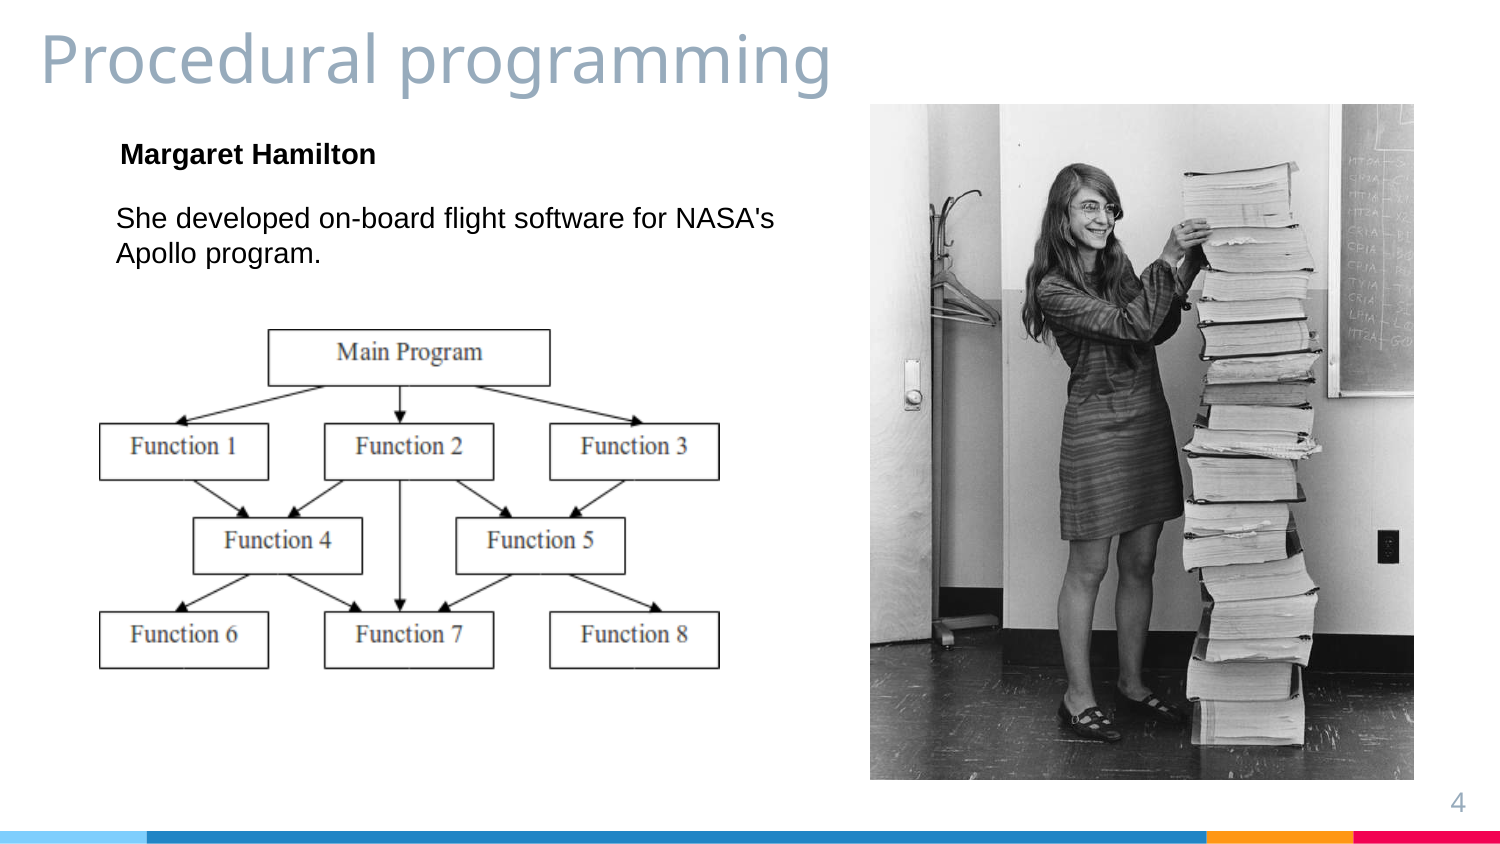

# Procedural programming
Margaret Hamilton
She developed on-board flight software for NASA's Apollo program.